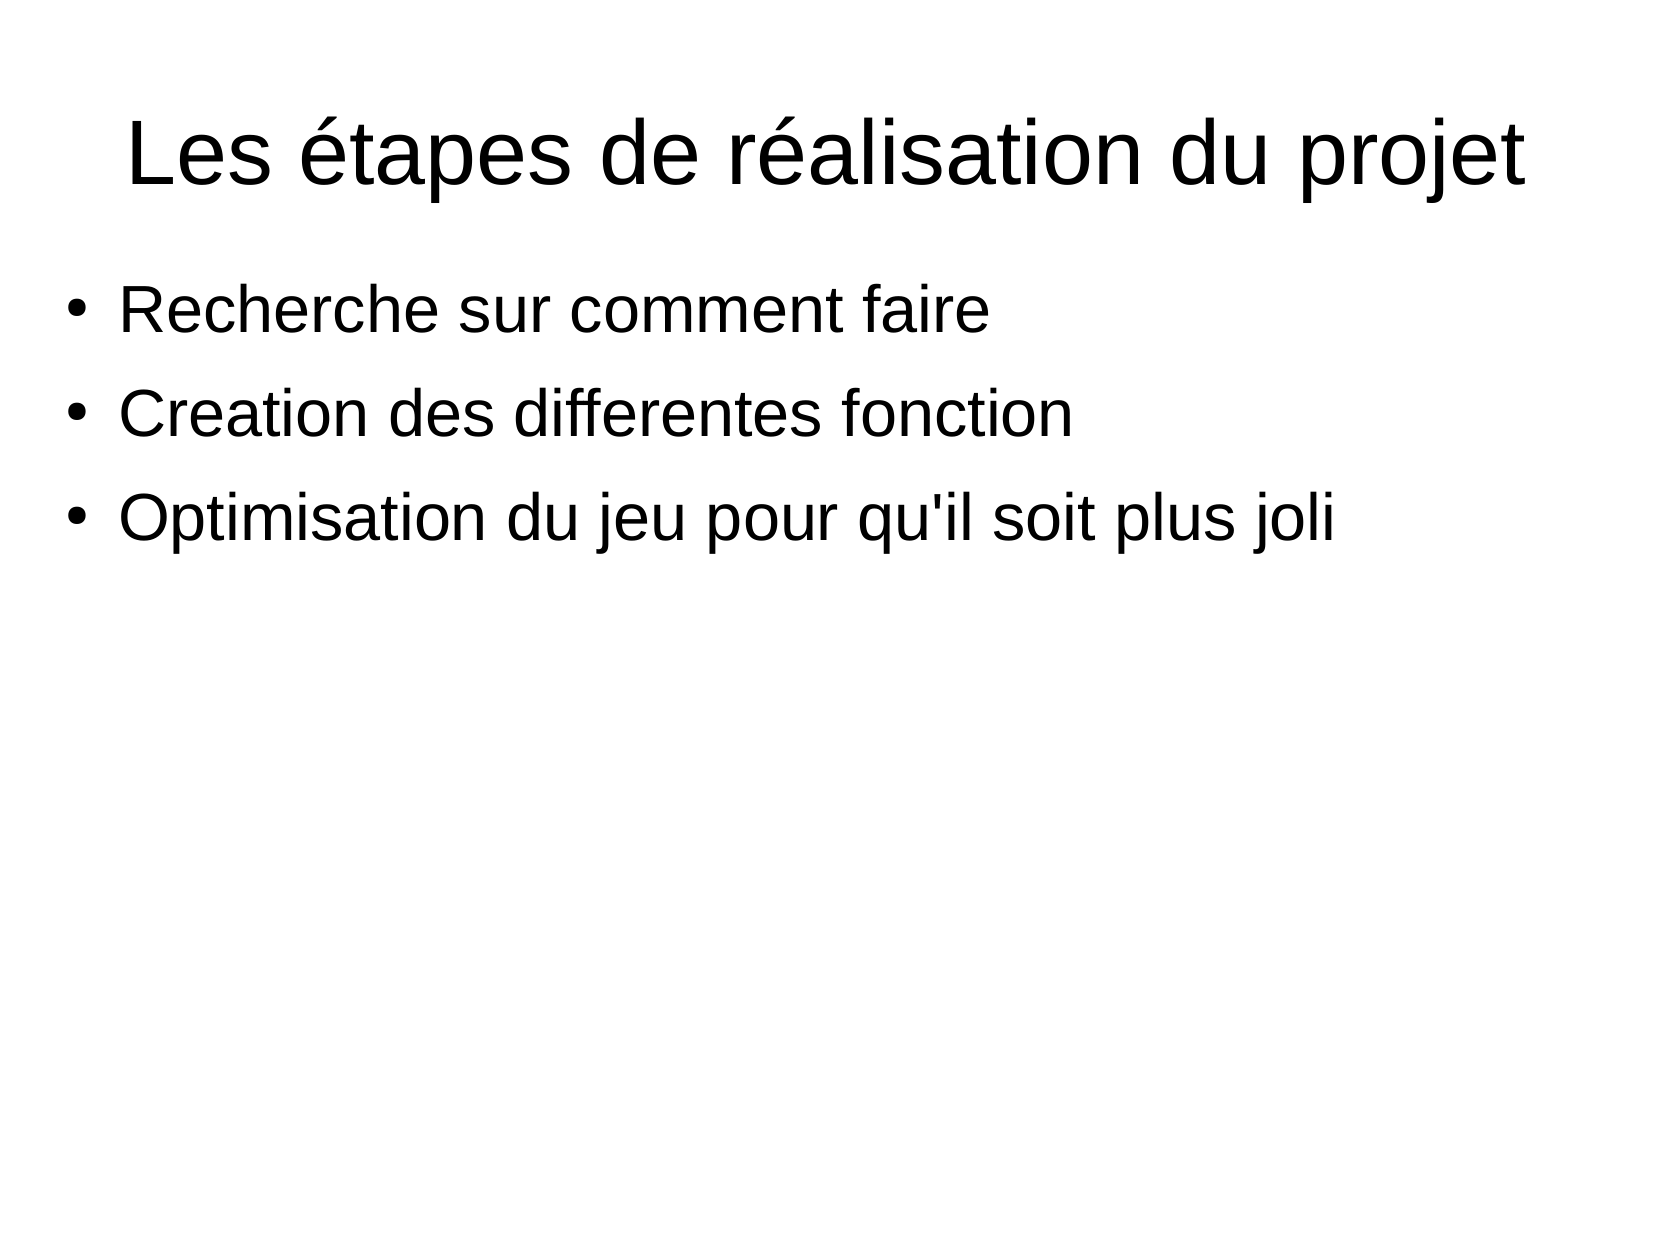

# Les étapes de réalisation du projet
Recherche sur comment faire
Creation des differentes fonction
Optimisation du jeu pour qu'il soit plus joli